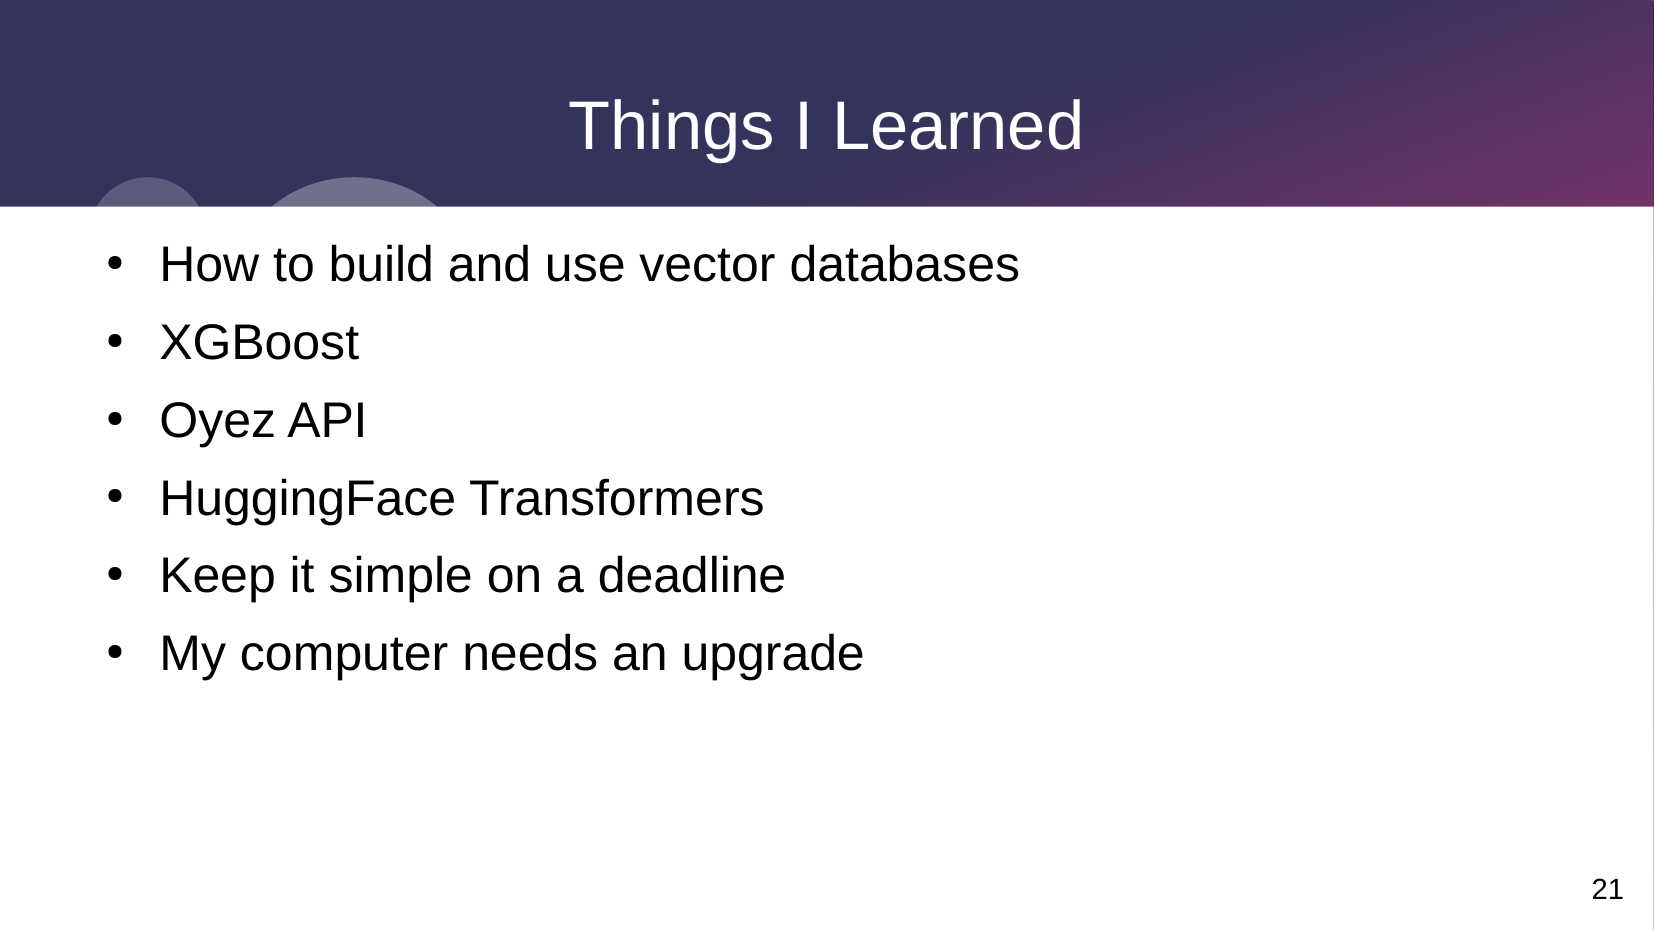

# Things I Learned
How to build and use vector databases
XGBoost
Oyez API
HuggingFace Transformers
Keep it simple on a deadline
My computer needs an upgrade